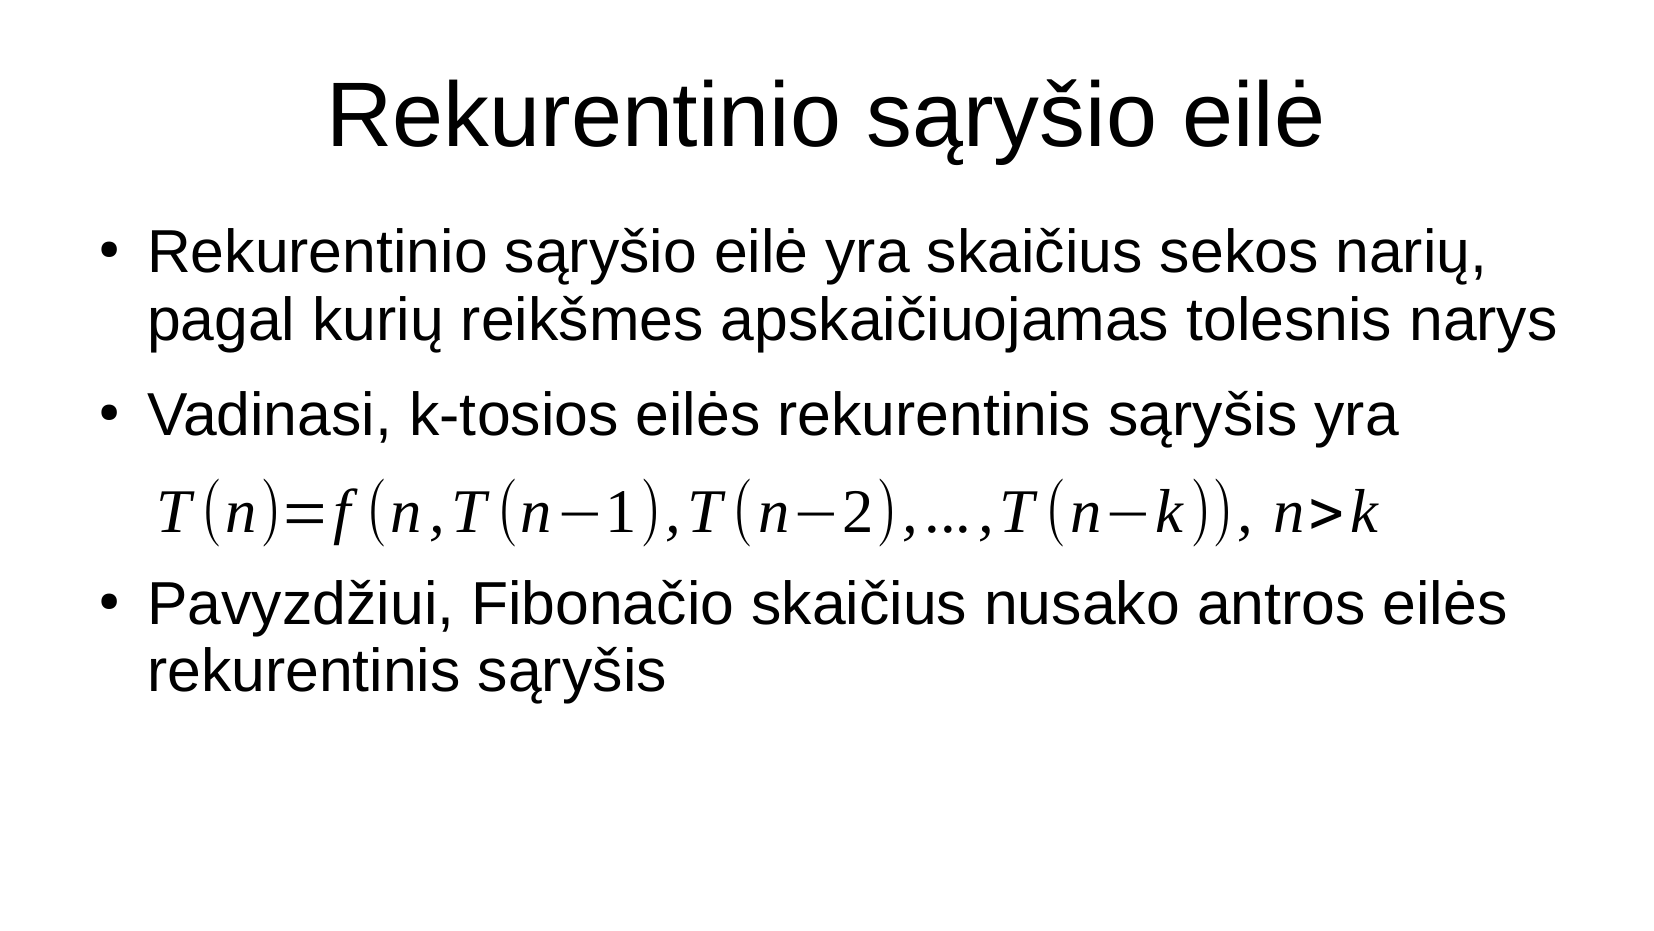

# Rekurentinio sąryšio eilė
Rekurentinio sąryšio eilė yra skaičius sekos narių, pagal kurių reikšmes apskaičiuojamas tolesnis narys
Vadinasi, k-tosios eilės rekurentinis sąryšis yra
Pavyzdžiui, Fibonačio skaičius nusako antros eilės rekurentinis sąryšis